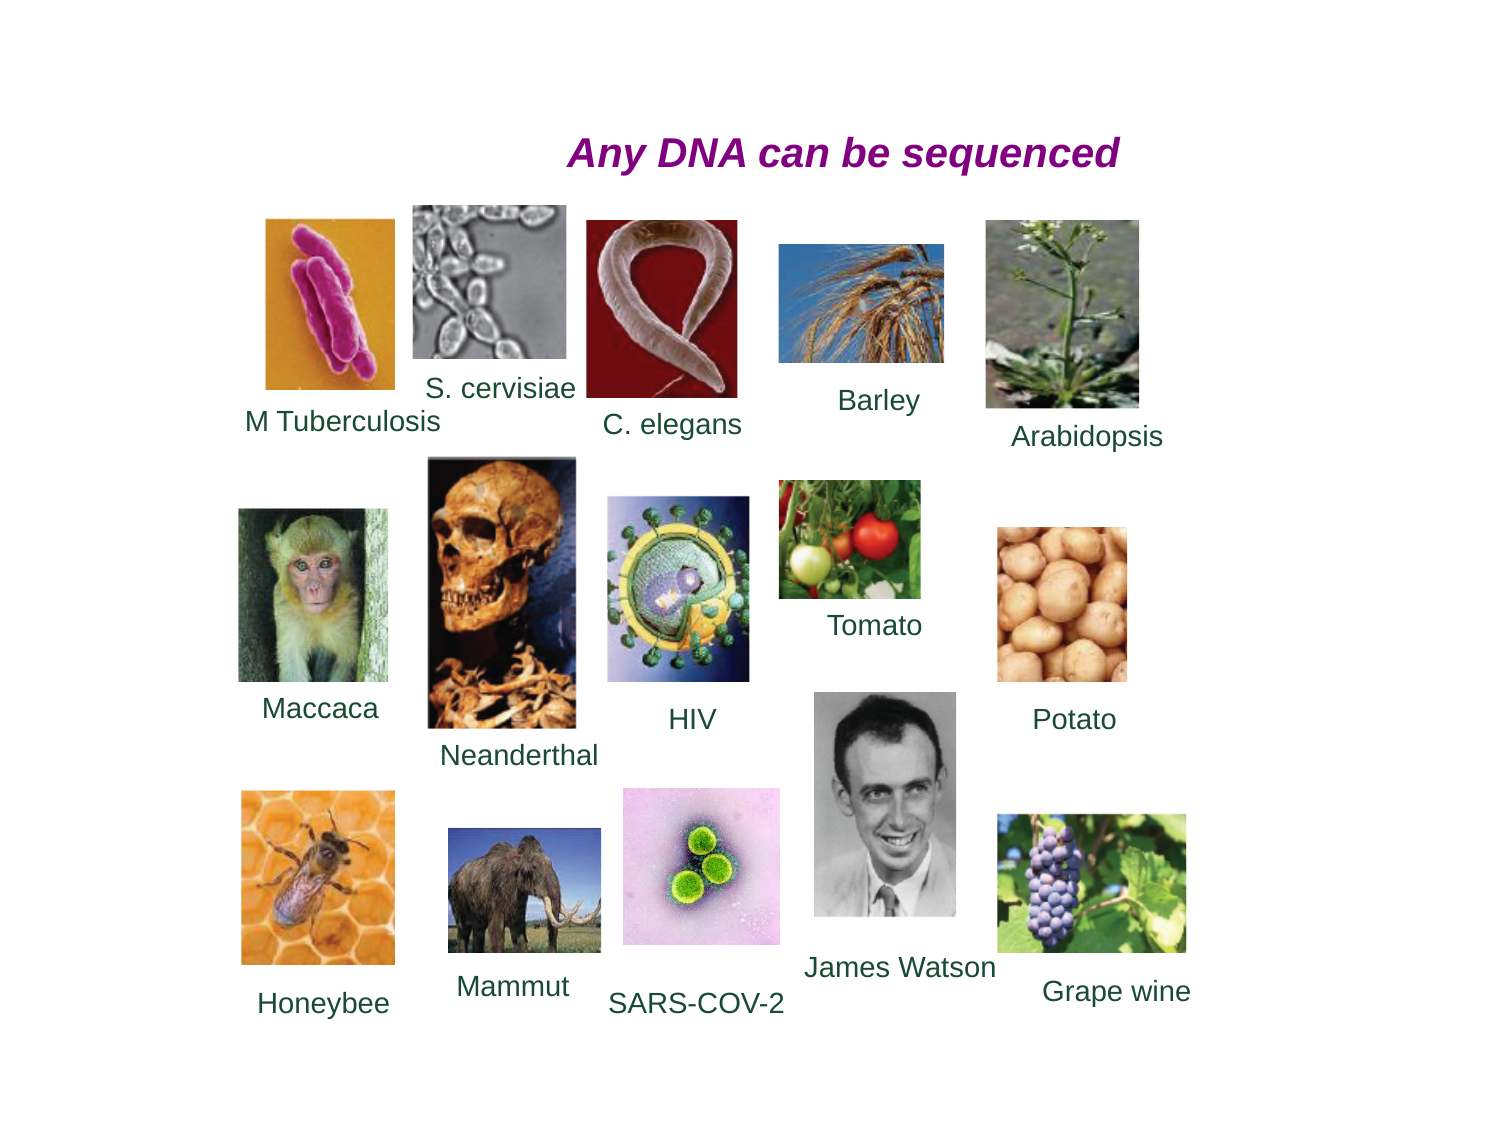

Any DNA can be sequenced
S. cervisiae
Barley
M Tuberculosis
C. elegans
Arabidopsis
Tomato
Maccaca
HIV
Potato
Neanderthal
James Watson
Mammut
Grape wine
Honeybee
SARS-COV-2